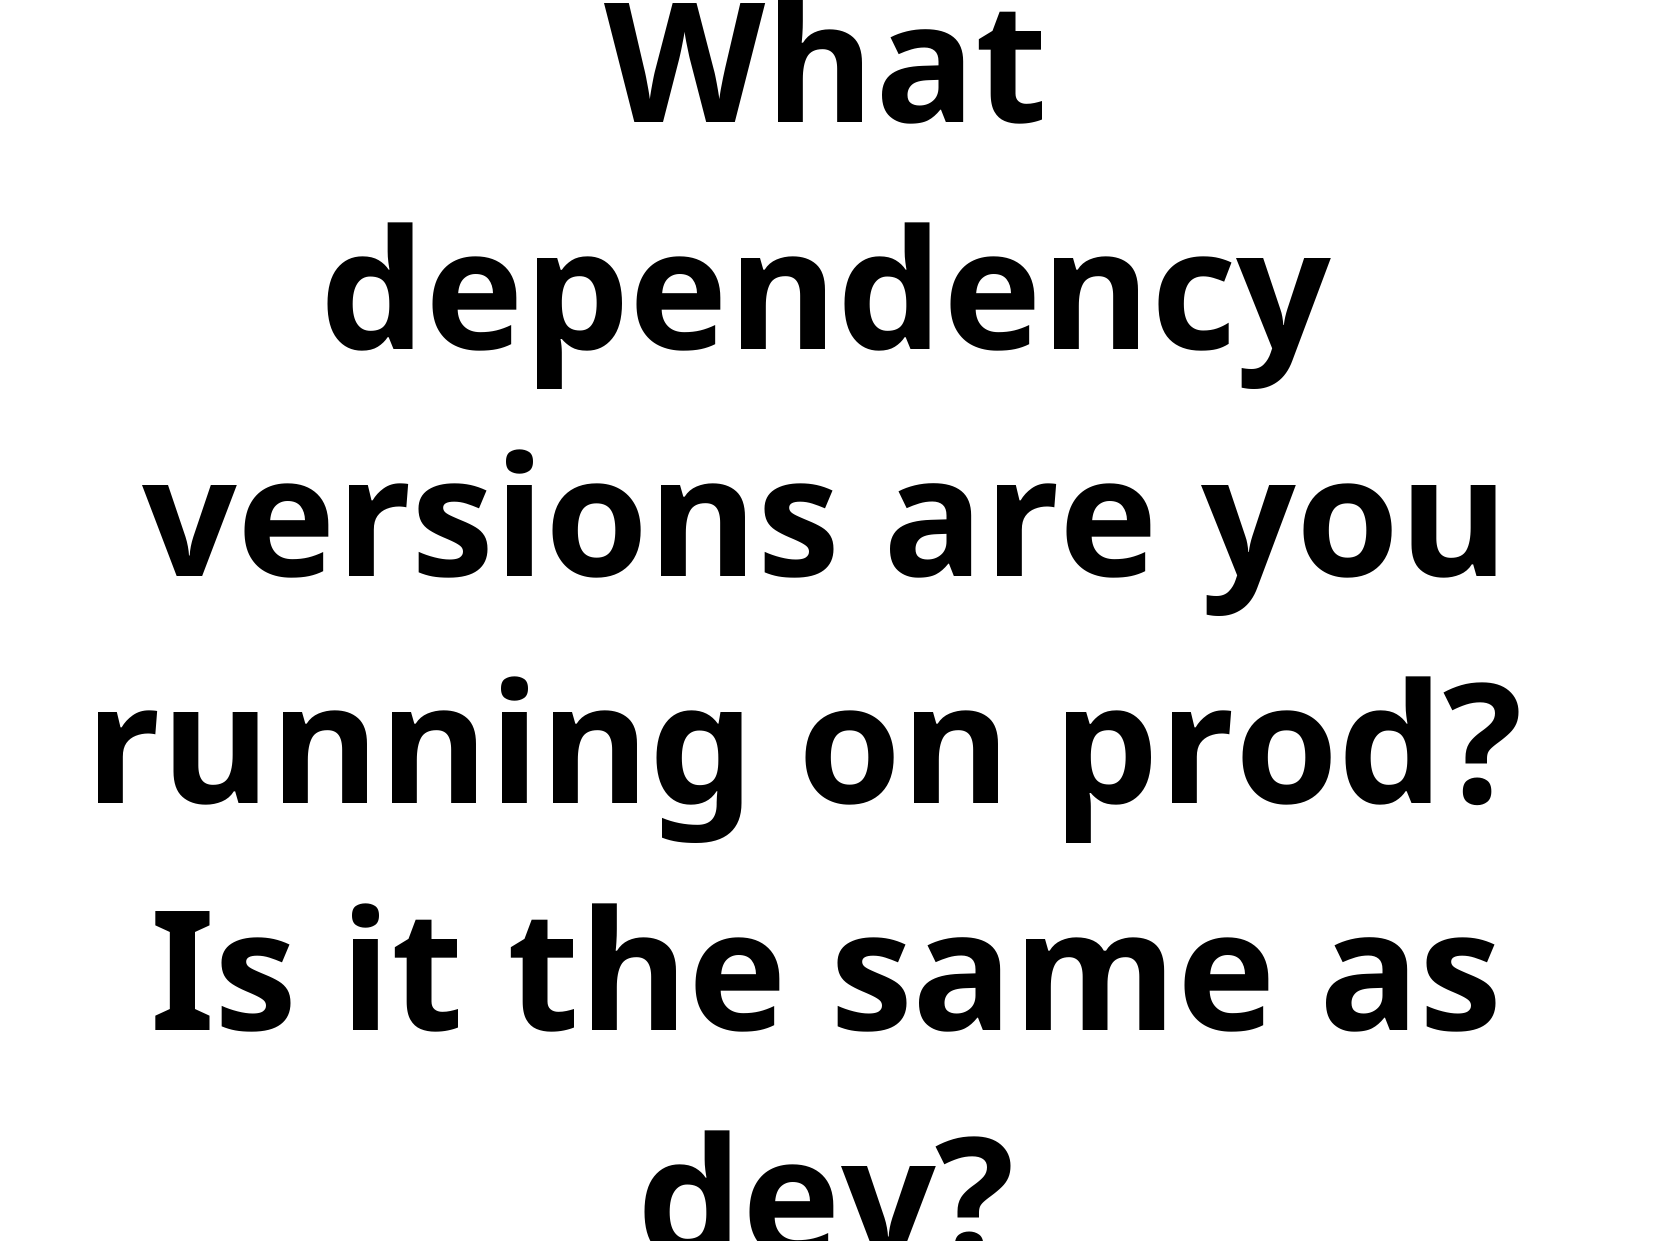

# What dependency versions are you running on prod? Is it the same as dev?